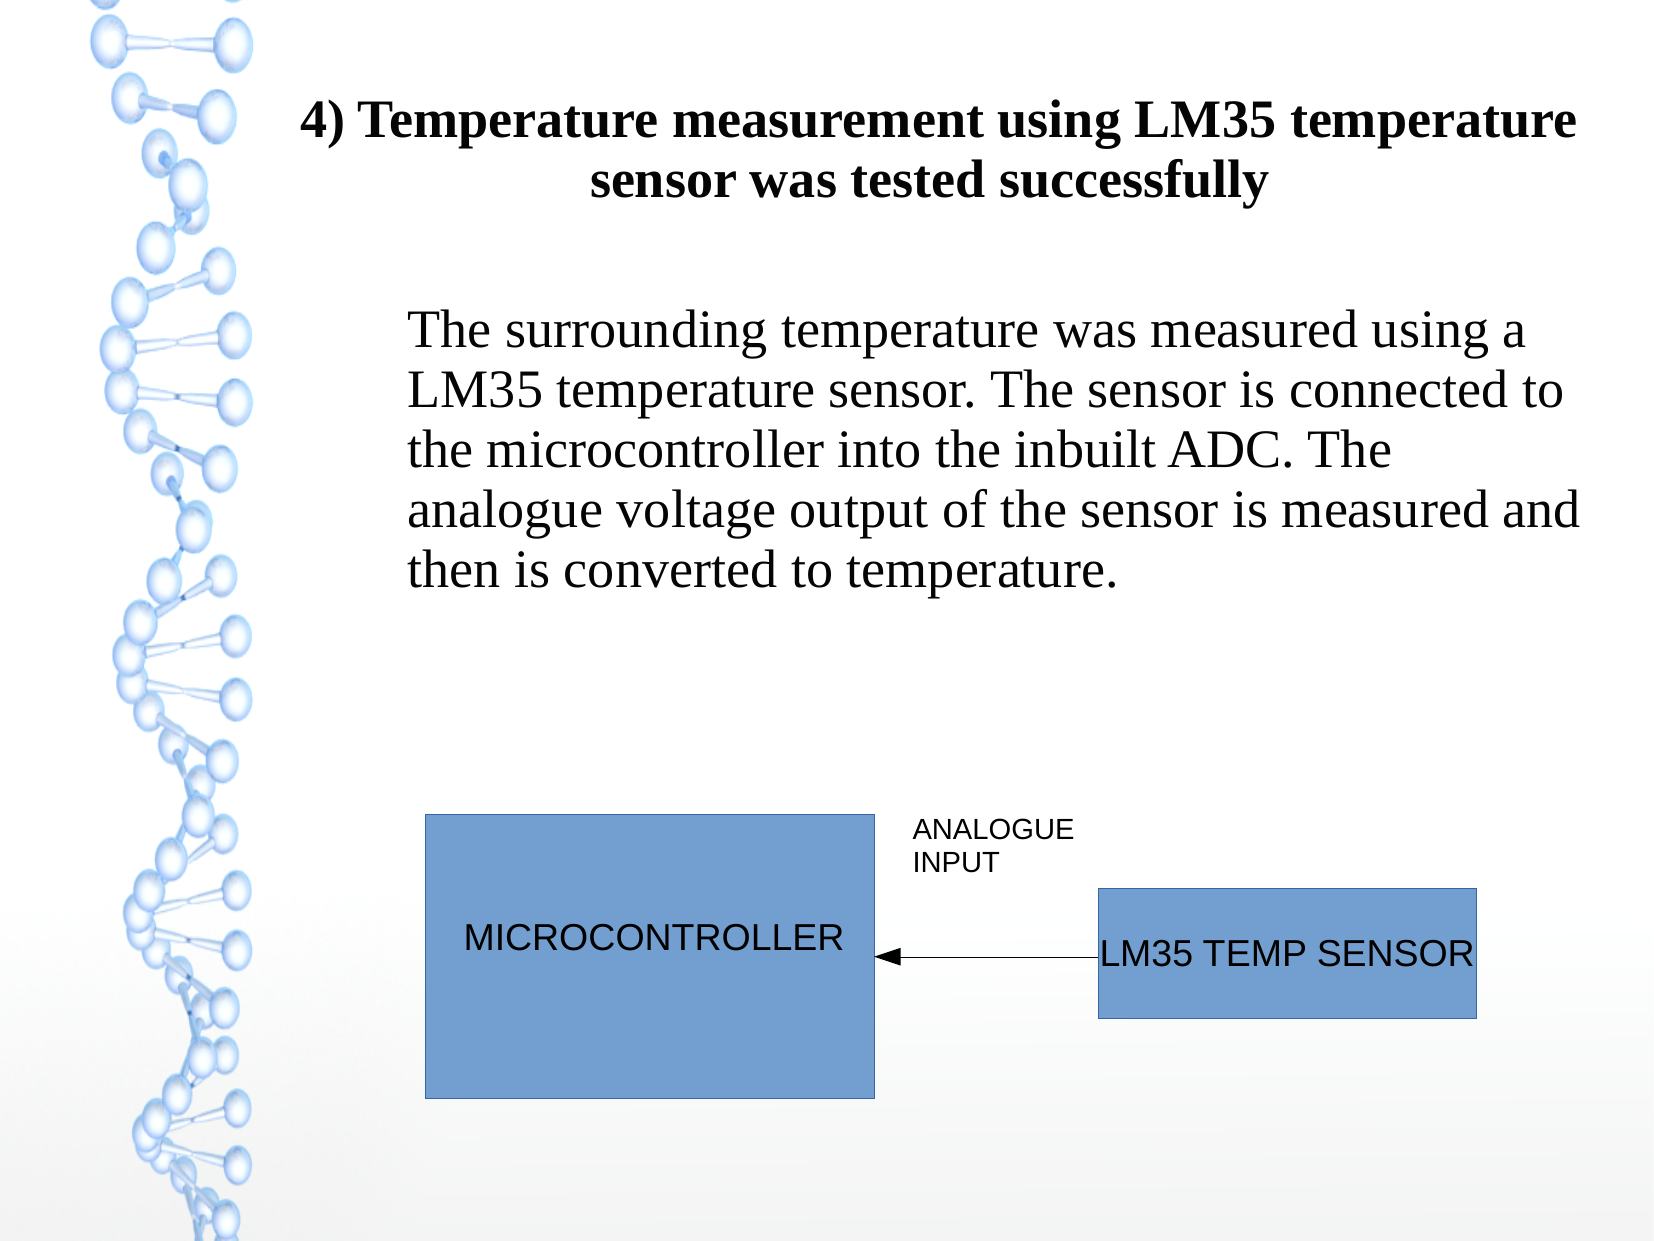

# 4) Temperature measurement using LM35 temperature sensor was tested successfully
The surrounding temperature was measured using a LM35 temperature sensor. The sensor is connected to the microcontroller into the inbuilt ADC. The analogue voltage output of the sensor is measured and then is converted to temperature.
ANALOGUE INPUT
LM35 TEMP SENSOR
MICROCONTROLLER